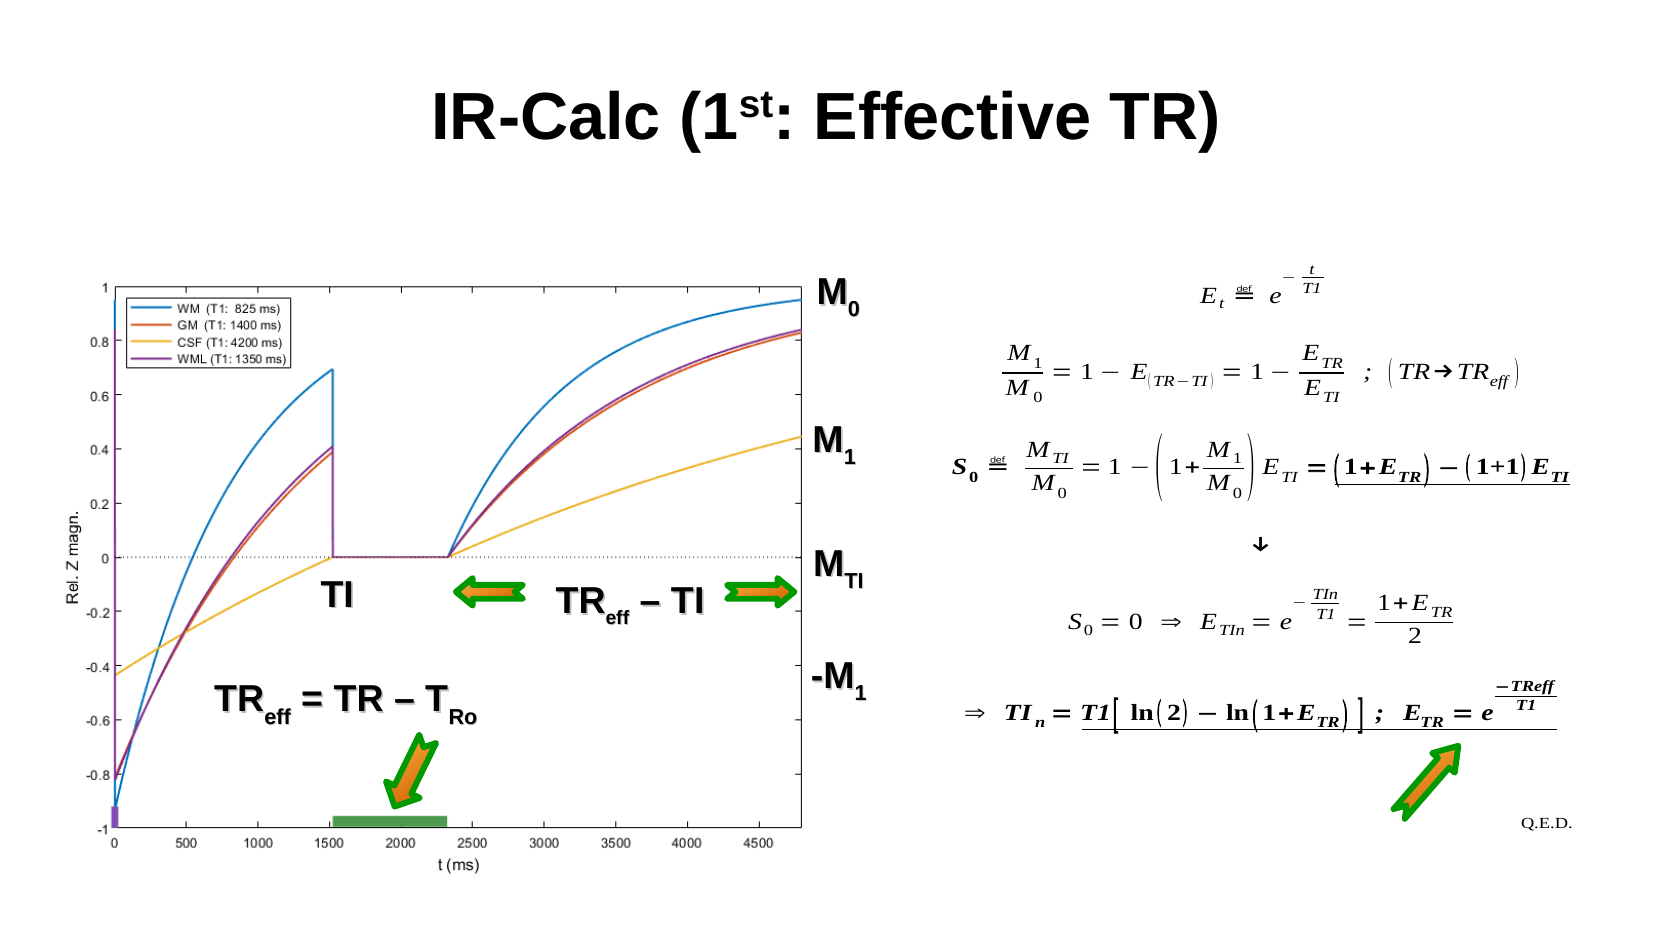

# IR-Calc (1st: Effective TR)
M0
M1
MTI
-M1
TI
 TReff – TI
TReff = TR – TRo